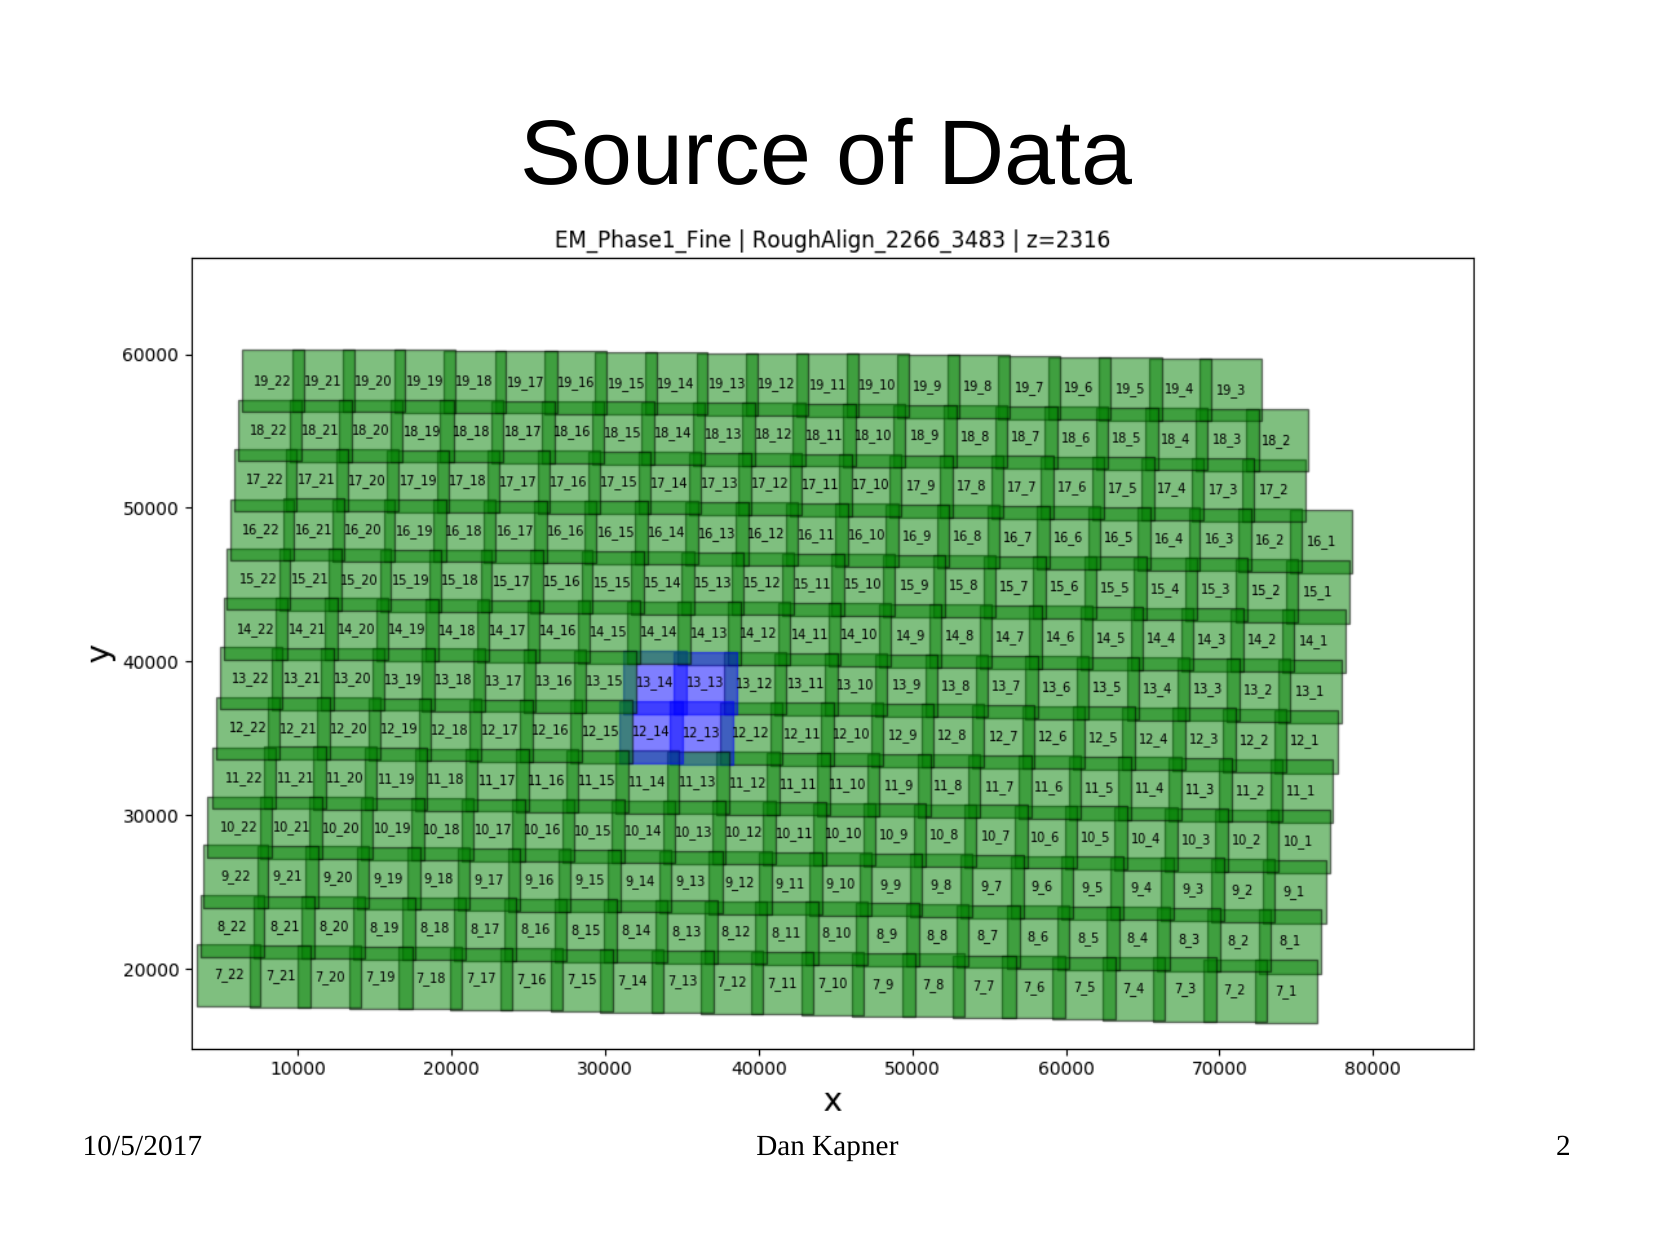

# Source of Data
10/5/2017
Dan Kapner
2